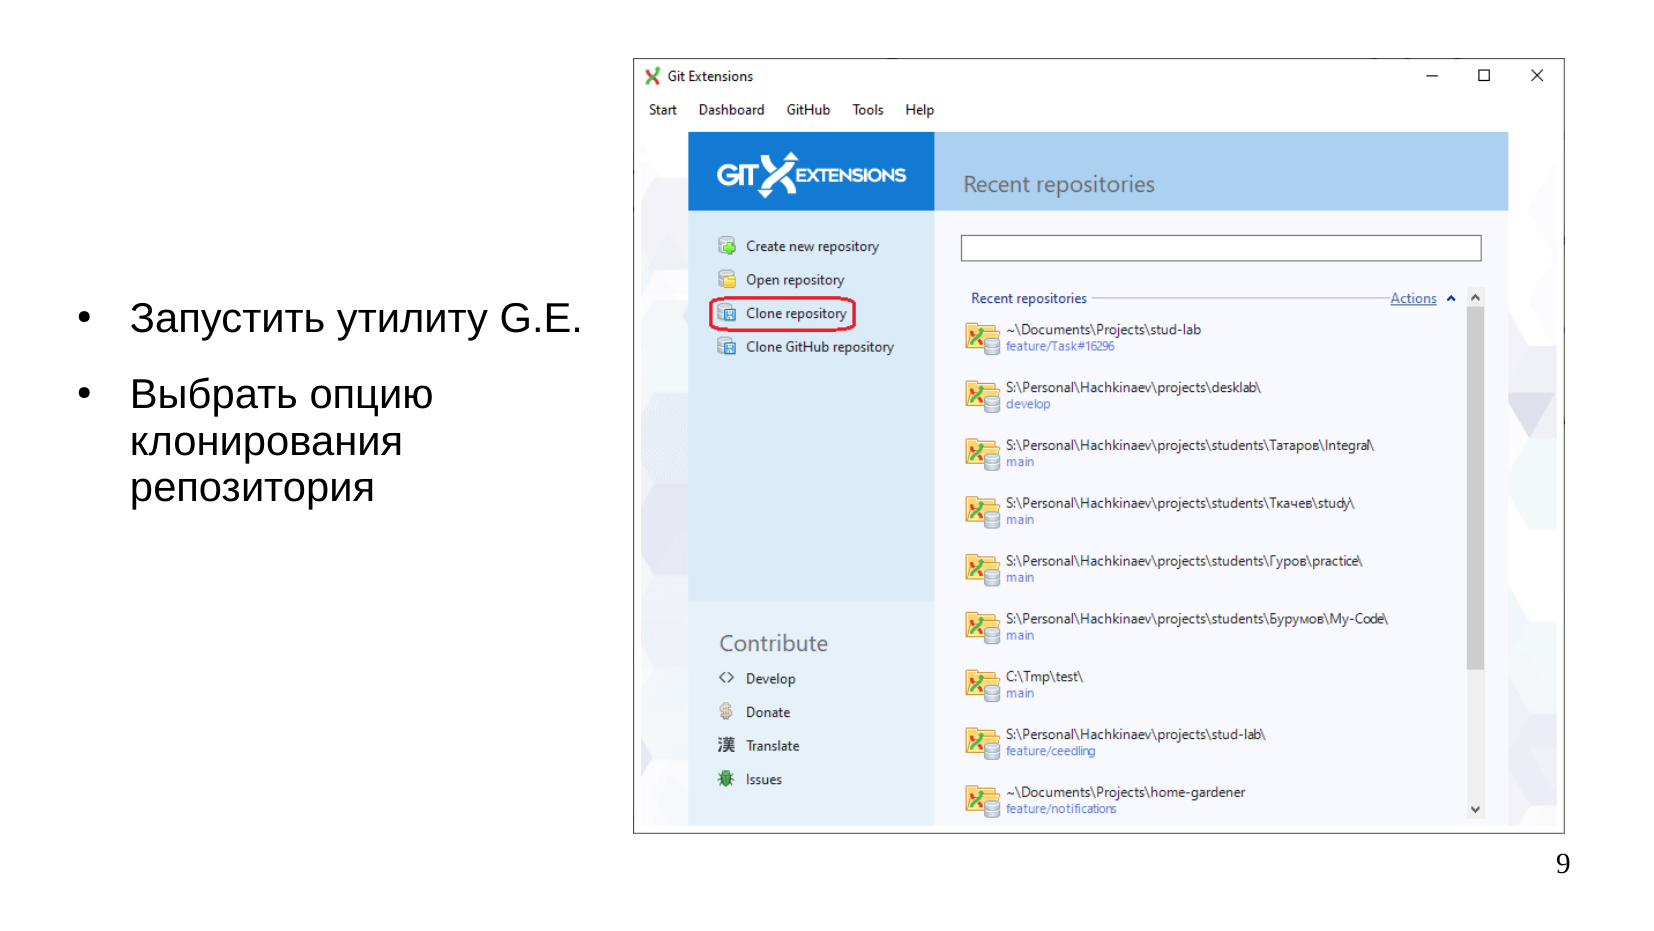

# Запустить утилиту G.E.
Выбрать опцию клонирования репозитория
9